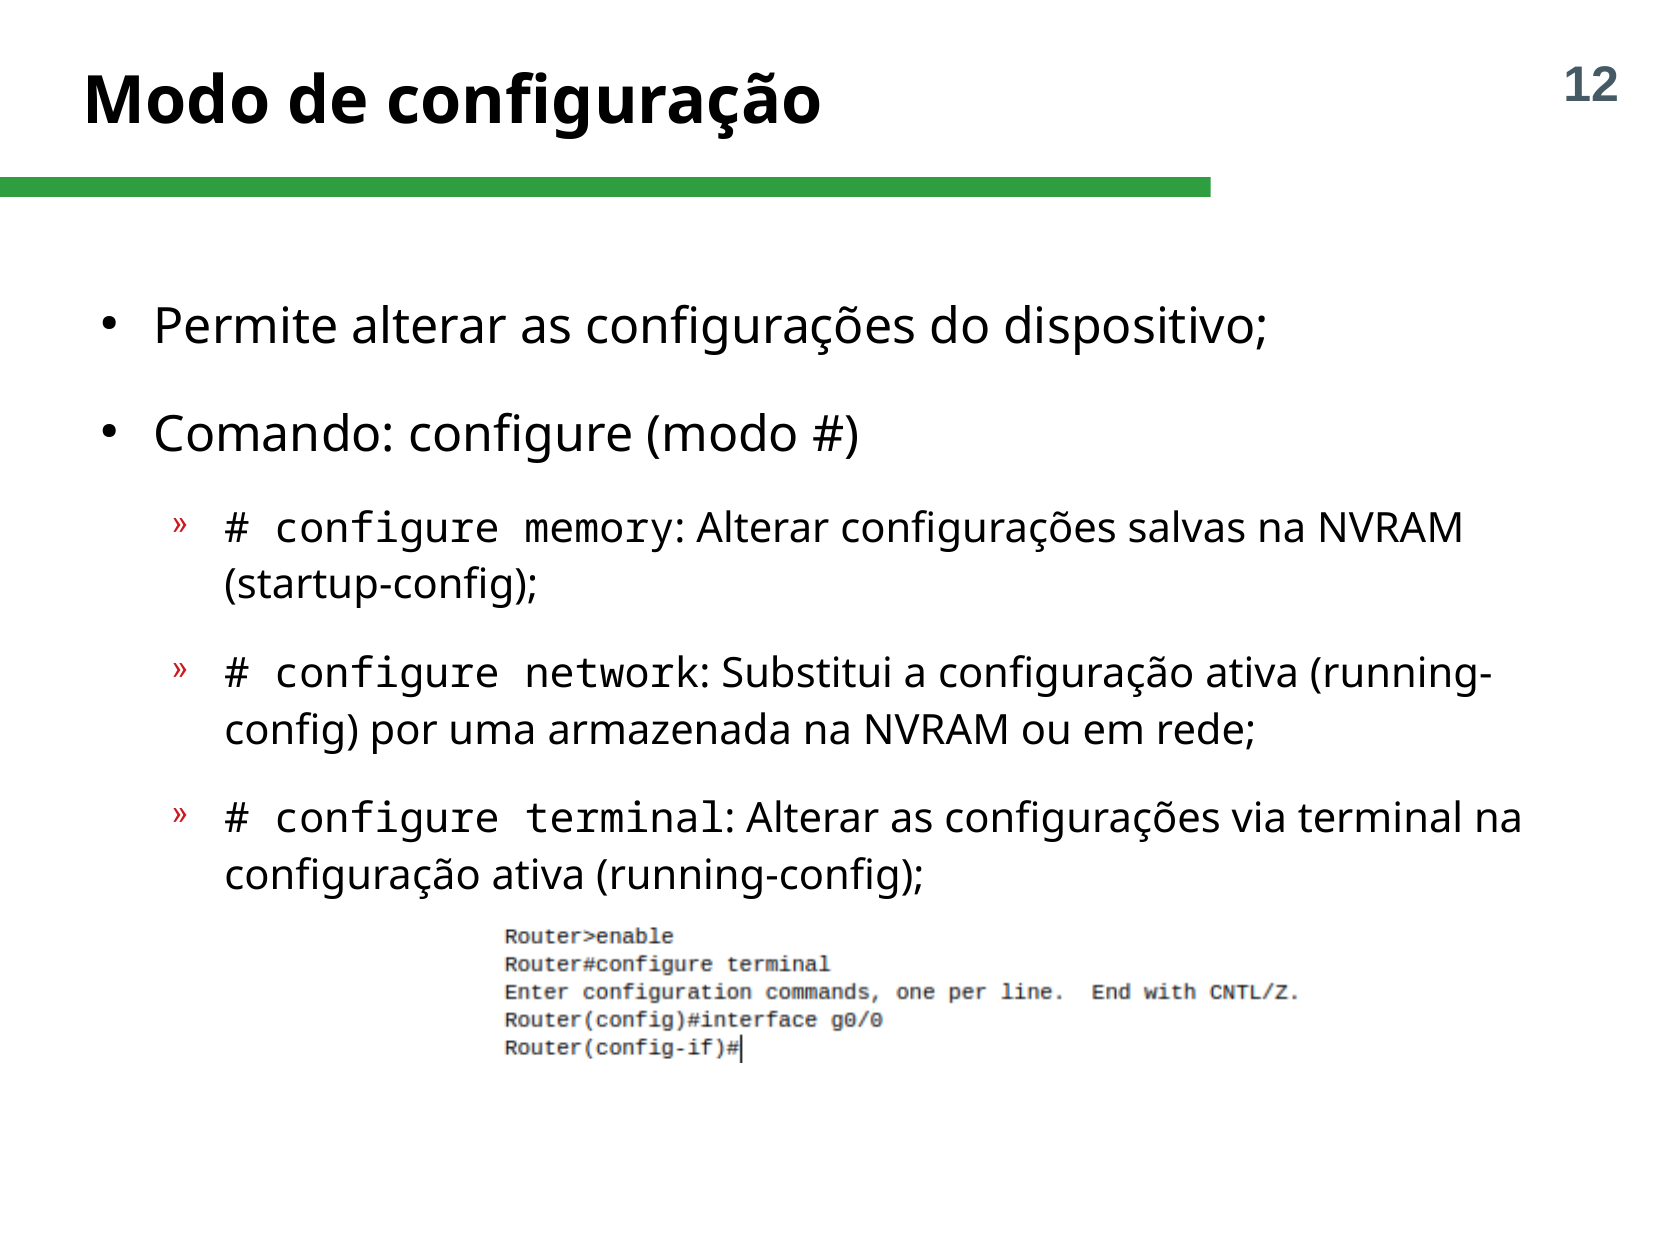

# Modo de configuração
Permite alterar as configurações do dispositivo;
Comando: configure (modo #)
# configure memory: Alterar configurações salvas na NVRAM (startup-config);
# configure network: Substitui a configuração ativa (running-config) por uma armazenada na NVRAM ou em rede;
# configure terminal: Alterar as configurações via terminal na configuração ativa (running-config);